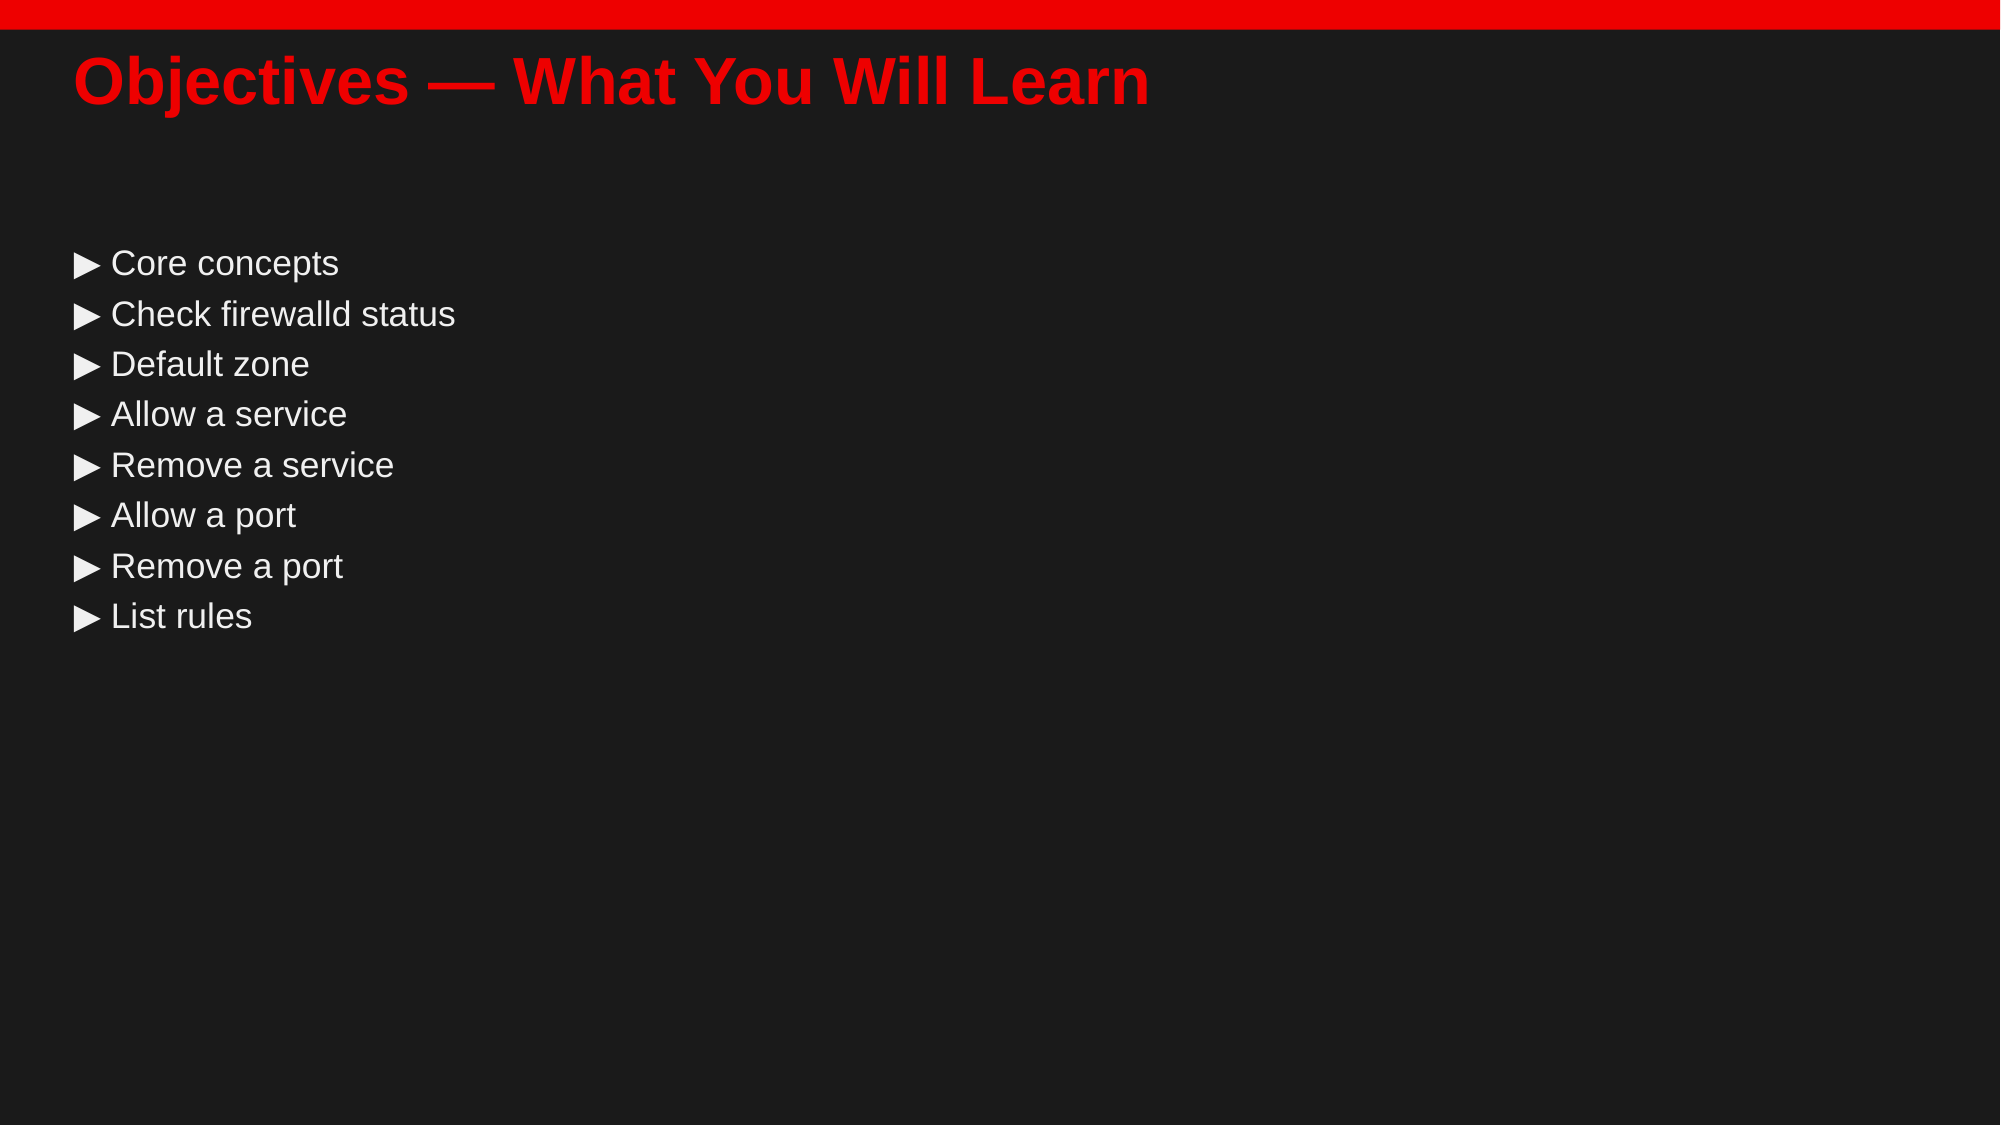

Objectives — What You Will Learn
▶ Core concepts
▶ Check firewalld status
▶ Default zone
▶ Allow a service
▶ Remove a service
▶ Allow a port
▶ Remove a port
▶ List rules